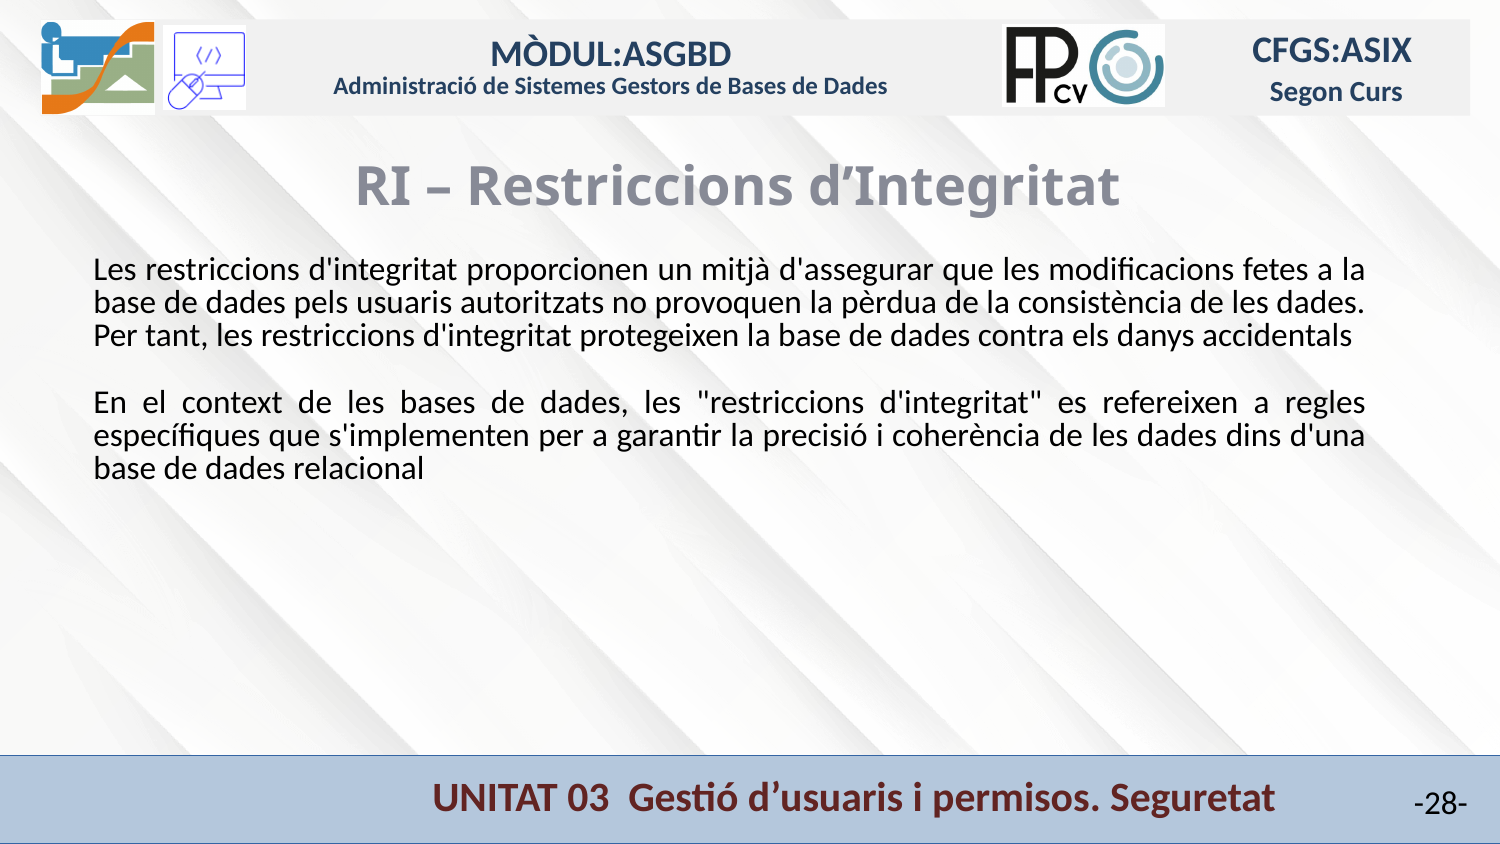

# RI – Restriccions d’Integritat
Les restriccions d'integritat proporcionen un mitjà d'assegurar que les modificacions fetes a la base de dades pels usuaris autoritzats no provoquen la pèrdua de la consistència de les dades. Per tant, les restriccions d'integritat protegeixen la base de dades contra els danys accidentals
En el context de les bases de dades, les "restriccions d'integritat" es refereixen a regles específiques que s'implementen per a garantir la precisió i coherència de les dades dins d'una base de dades relacional